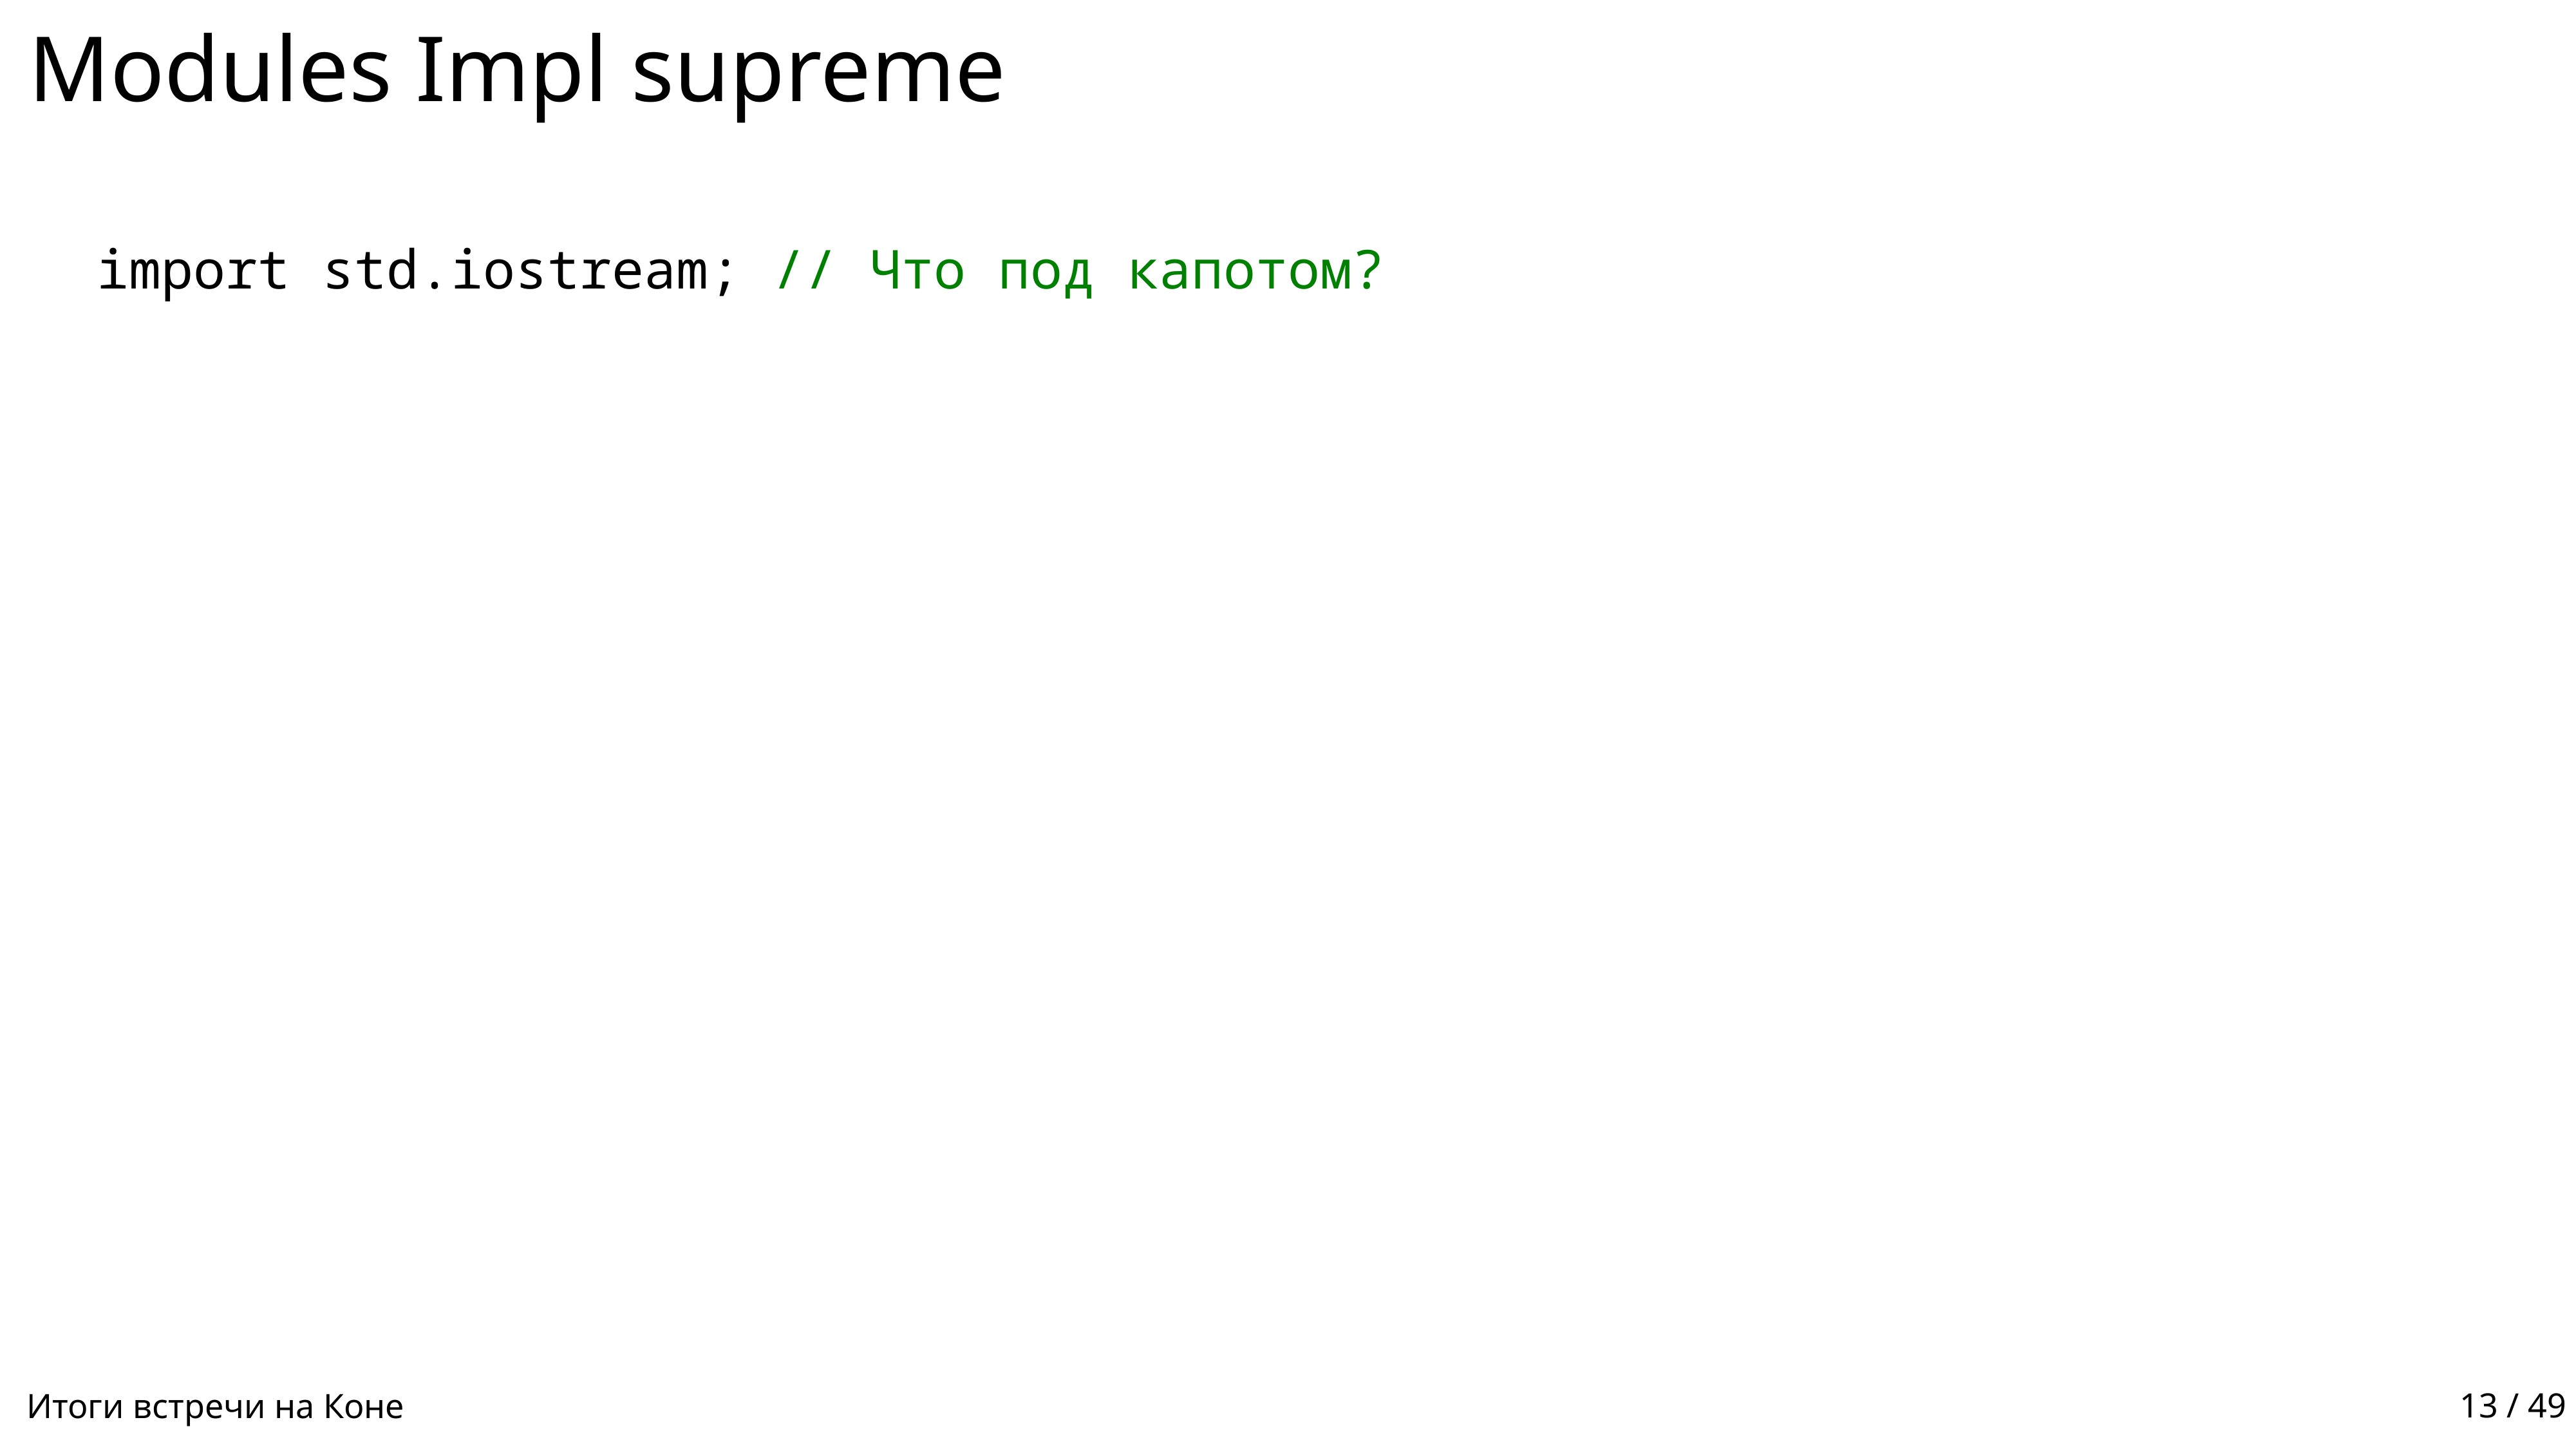

# Modules Impl supreme
import std.iostream; // Что под капотом?
Итоги встречи на Коне